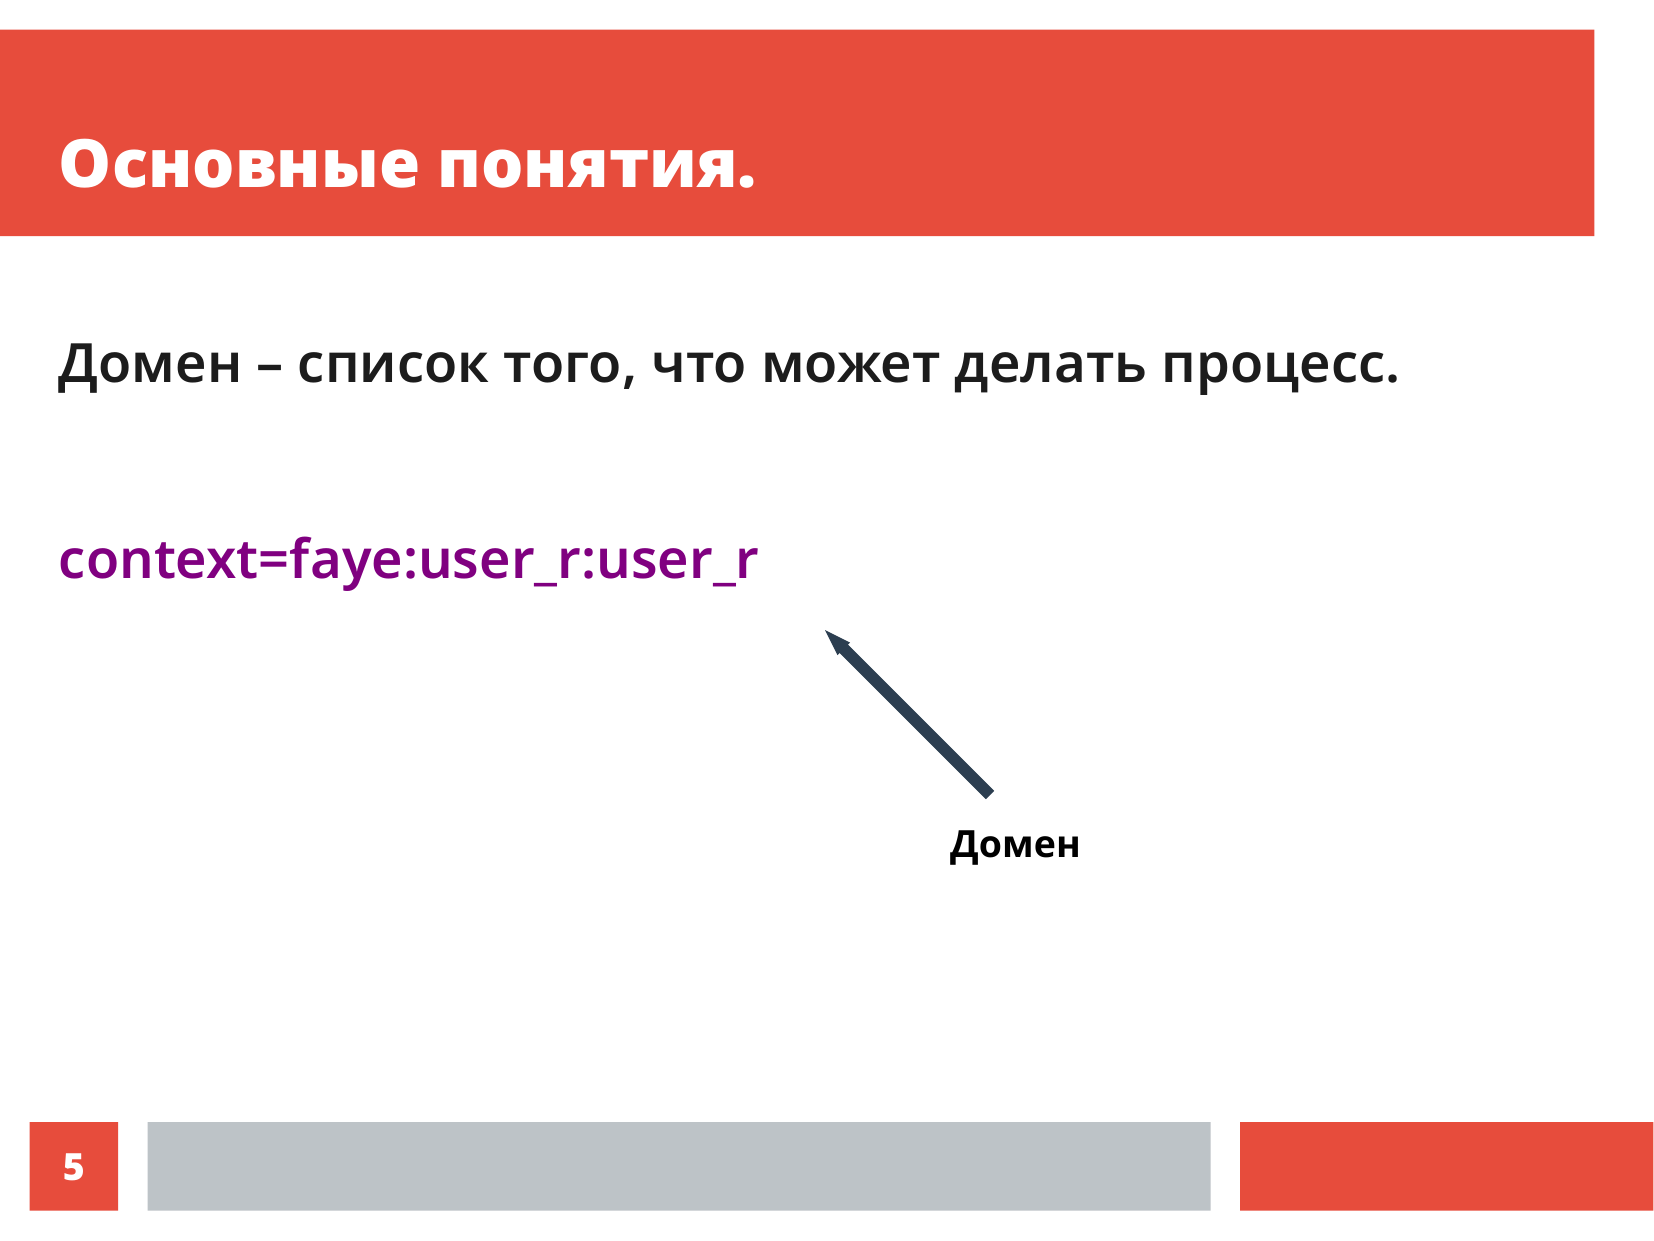

# Основные понятия.
Домен – список того, что может делать процесс.
сontext=faye:user_r:user_r
Домен
5